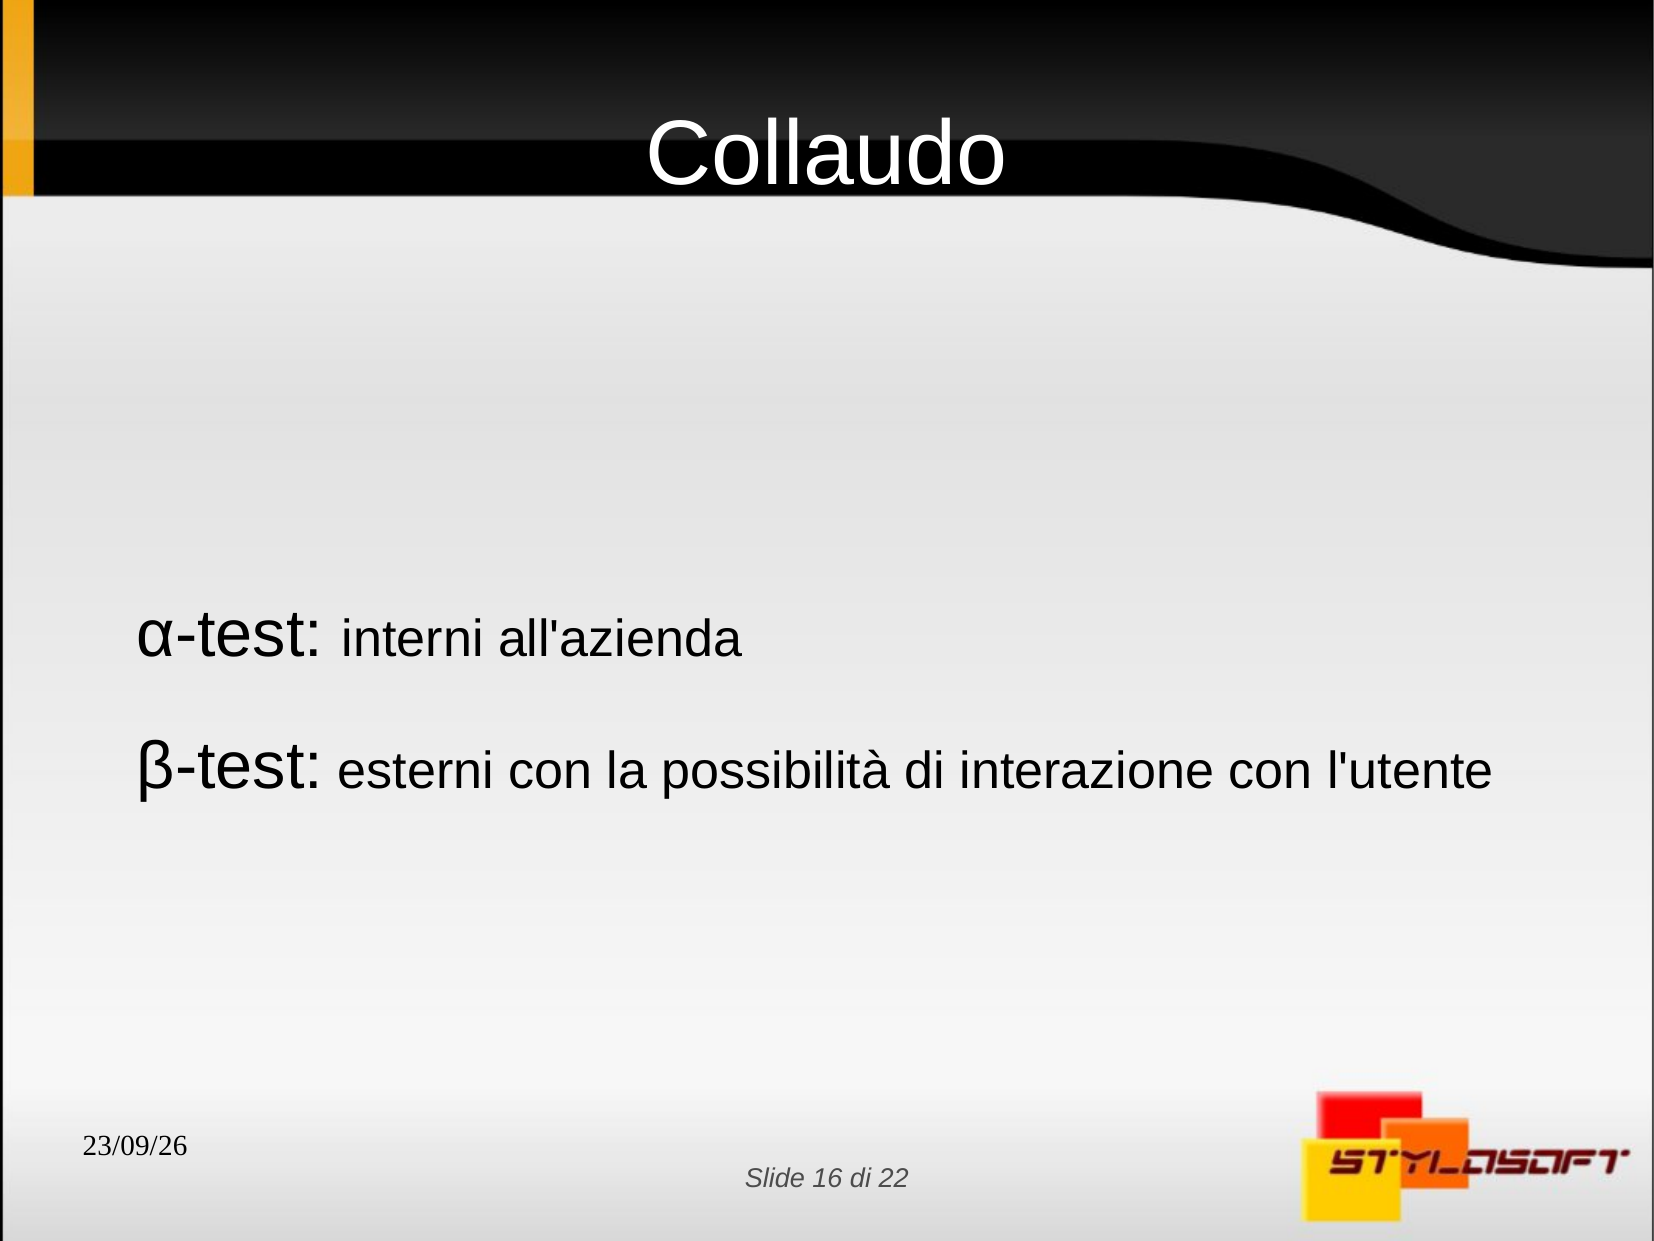

# Collaudo
 α-test: interni all'azienda
 β-test: esterni con la possibilità di interazione con l'utente
Slide di 22